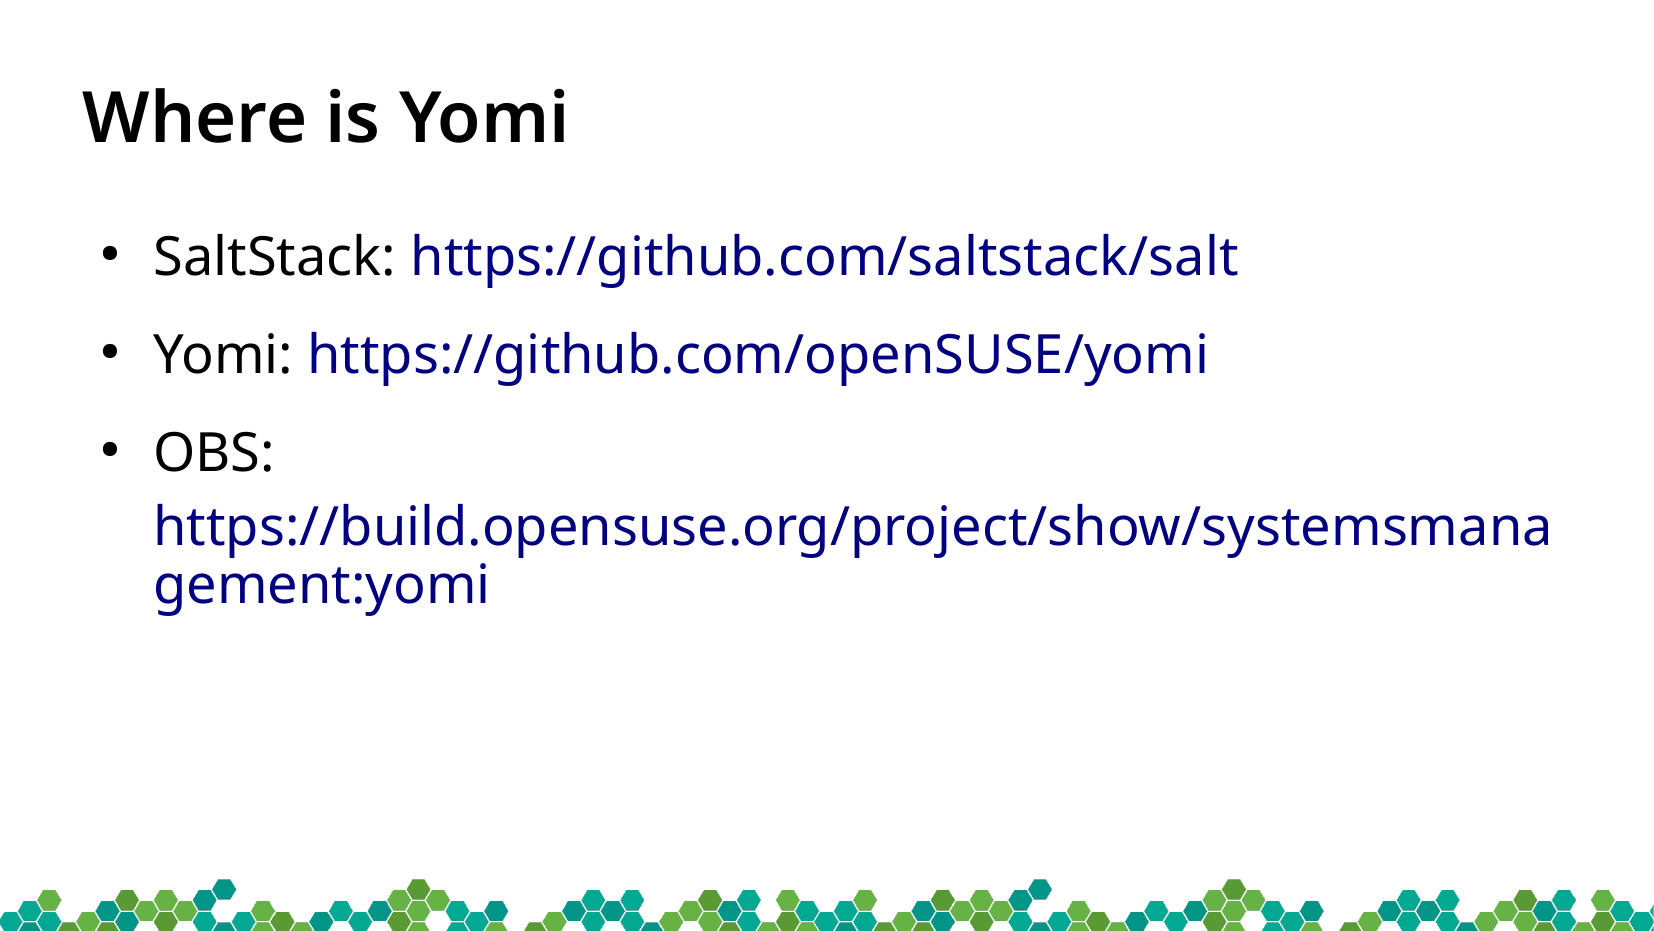

# Where is Yomi
SaltStack: https://github.com/saltstack/salt
Yomi: https://github.com/openSUSE/yomi
OBS:https://build.opensuse.org/project/show/systemsmanagement:yomi